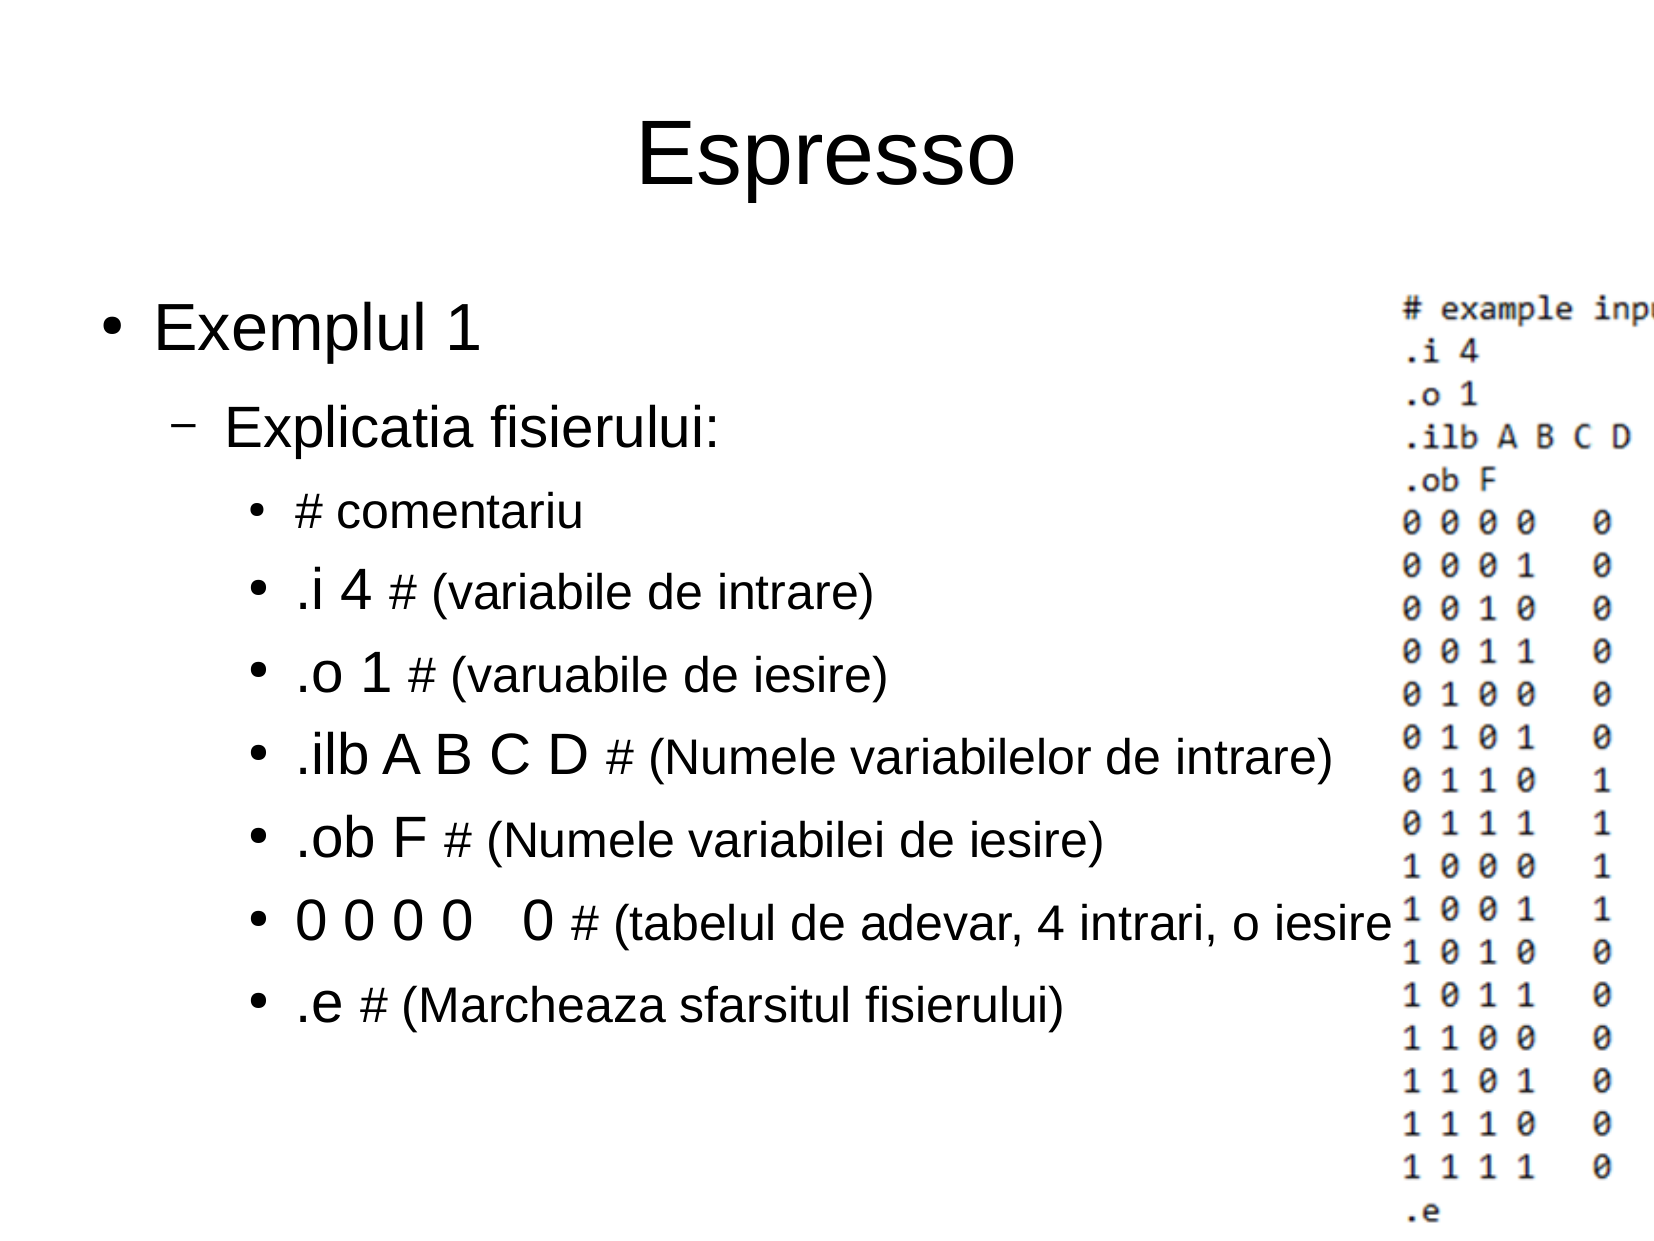

# Espresso
Exemplul 1
Explicatia fisierului:
# comentariu
.i 4 # (variabile de intrare)
.o 1 # (varuabile de iesire)
.ilb A B C D # (Numele variabilelor de intrare)
.ob F # (Numele variabilei de iesire)
0 0 0 0 0 # (tabelul de adevar, 4 intrari, o iesire)
.e # (Marcheaza sfarsitul fisierului)